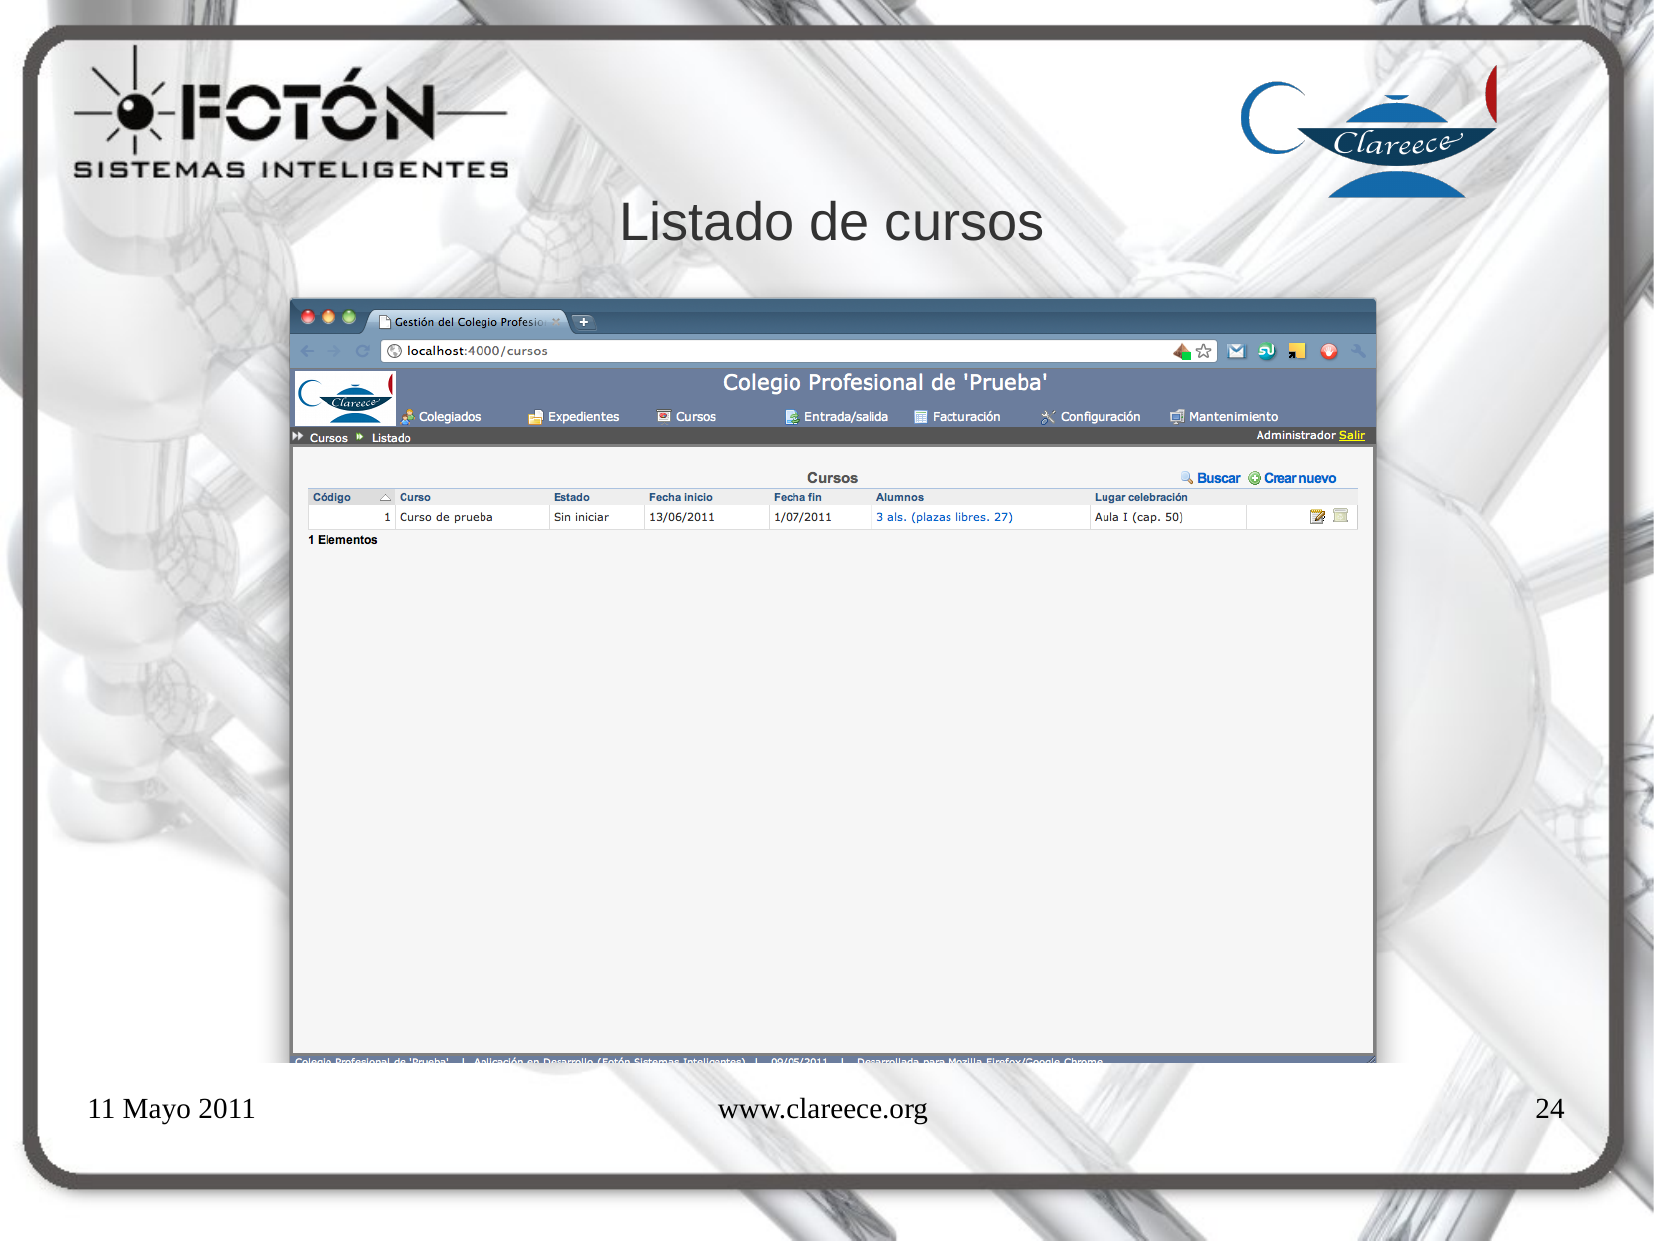

# Listado de cursos
11 Mayo 2011
www.clareece.org
24